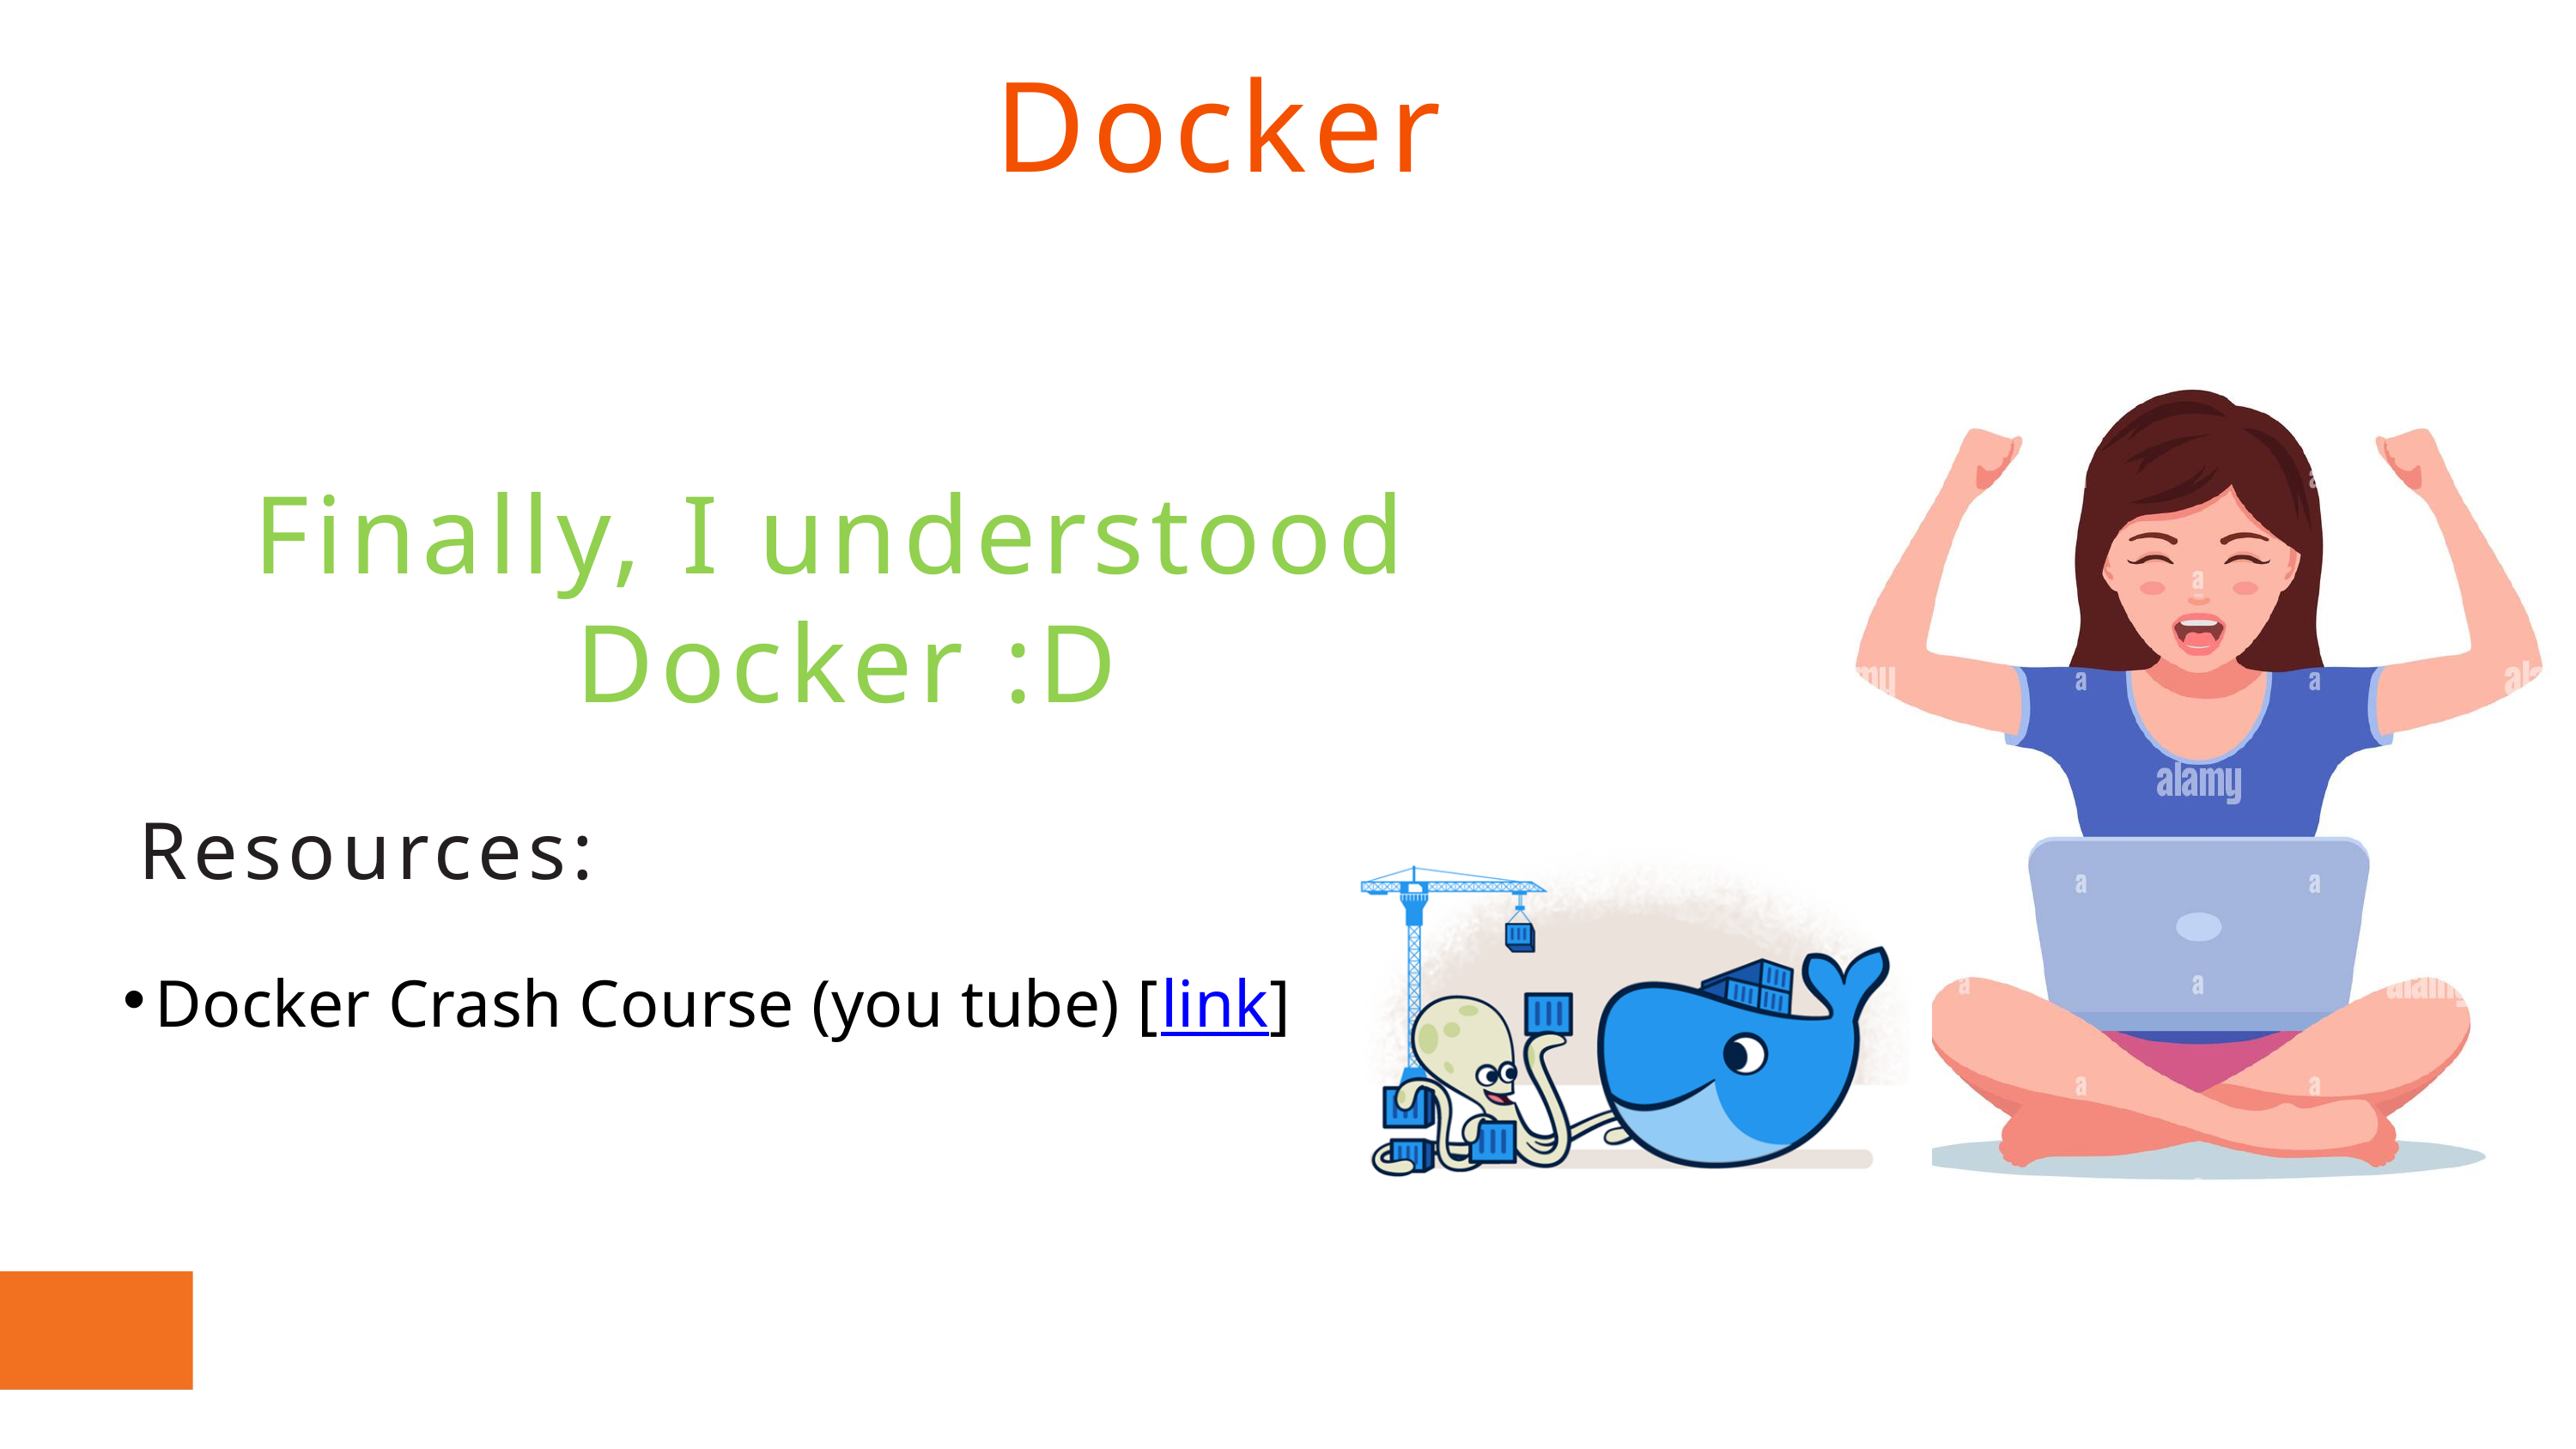

Docker
Finally, I understood
 Docker :D
 Resources:
Docker Crash Course (you tube) [link]